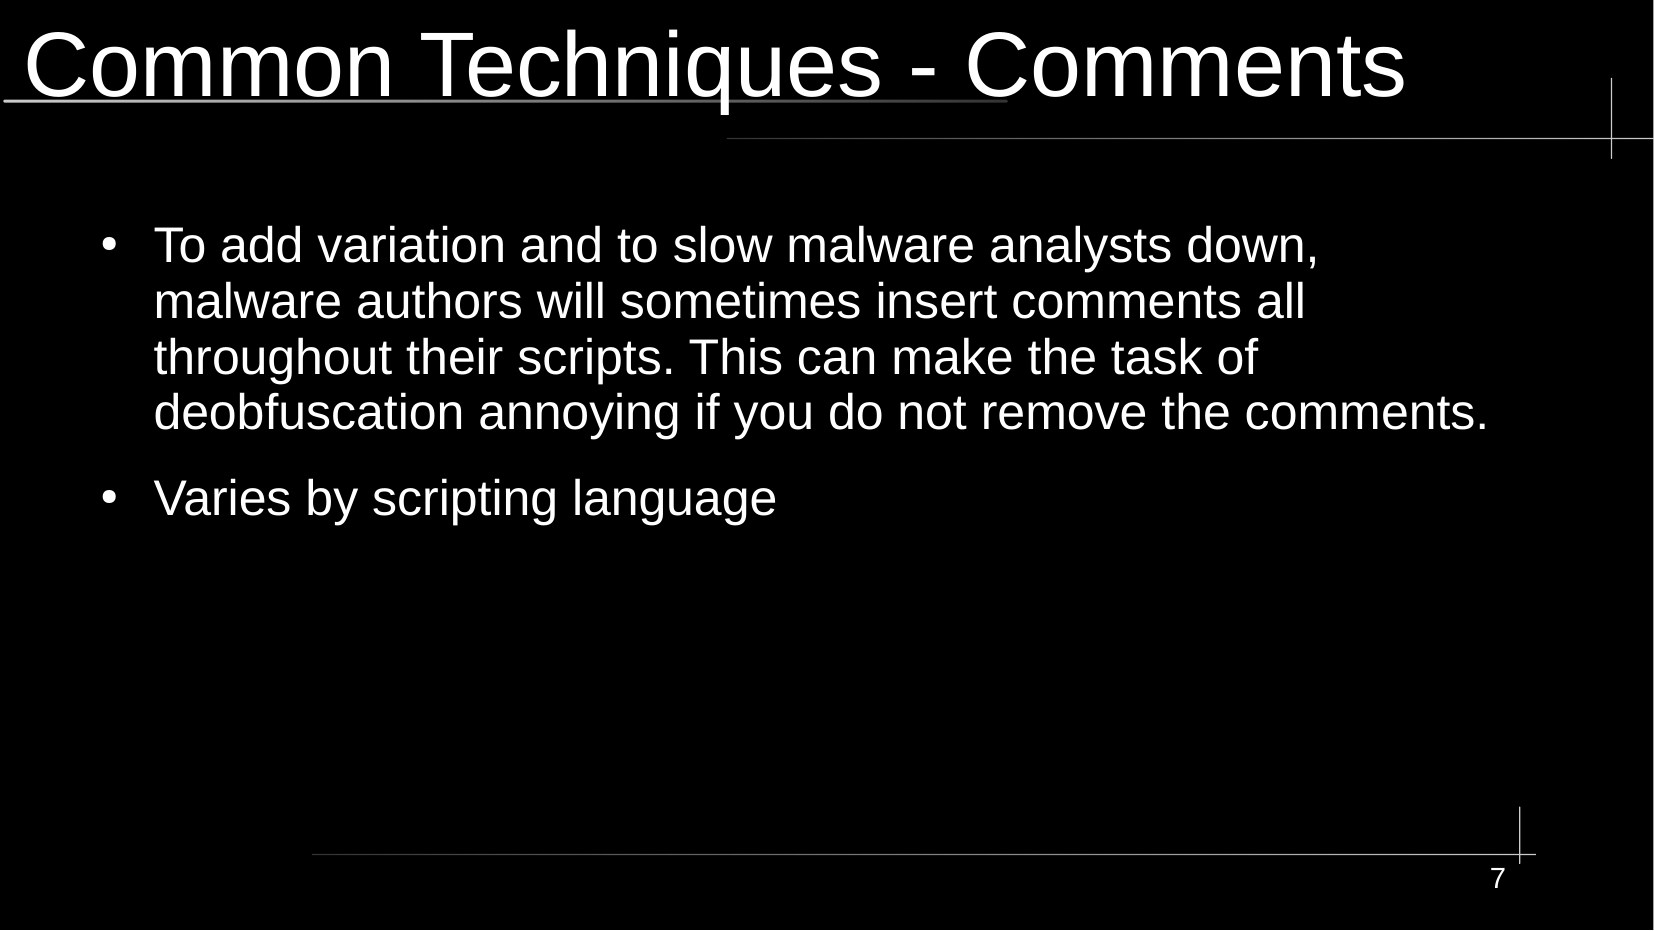

# Common Techniques - Comments
To add variation and to slow malware analysts down, malware authors will sometimes insert comments all throughout their scripts. This can make the task of deobfuscation annoying if you do not remove the comments.
Varies by scripting language
7